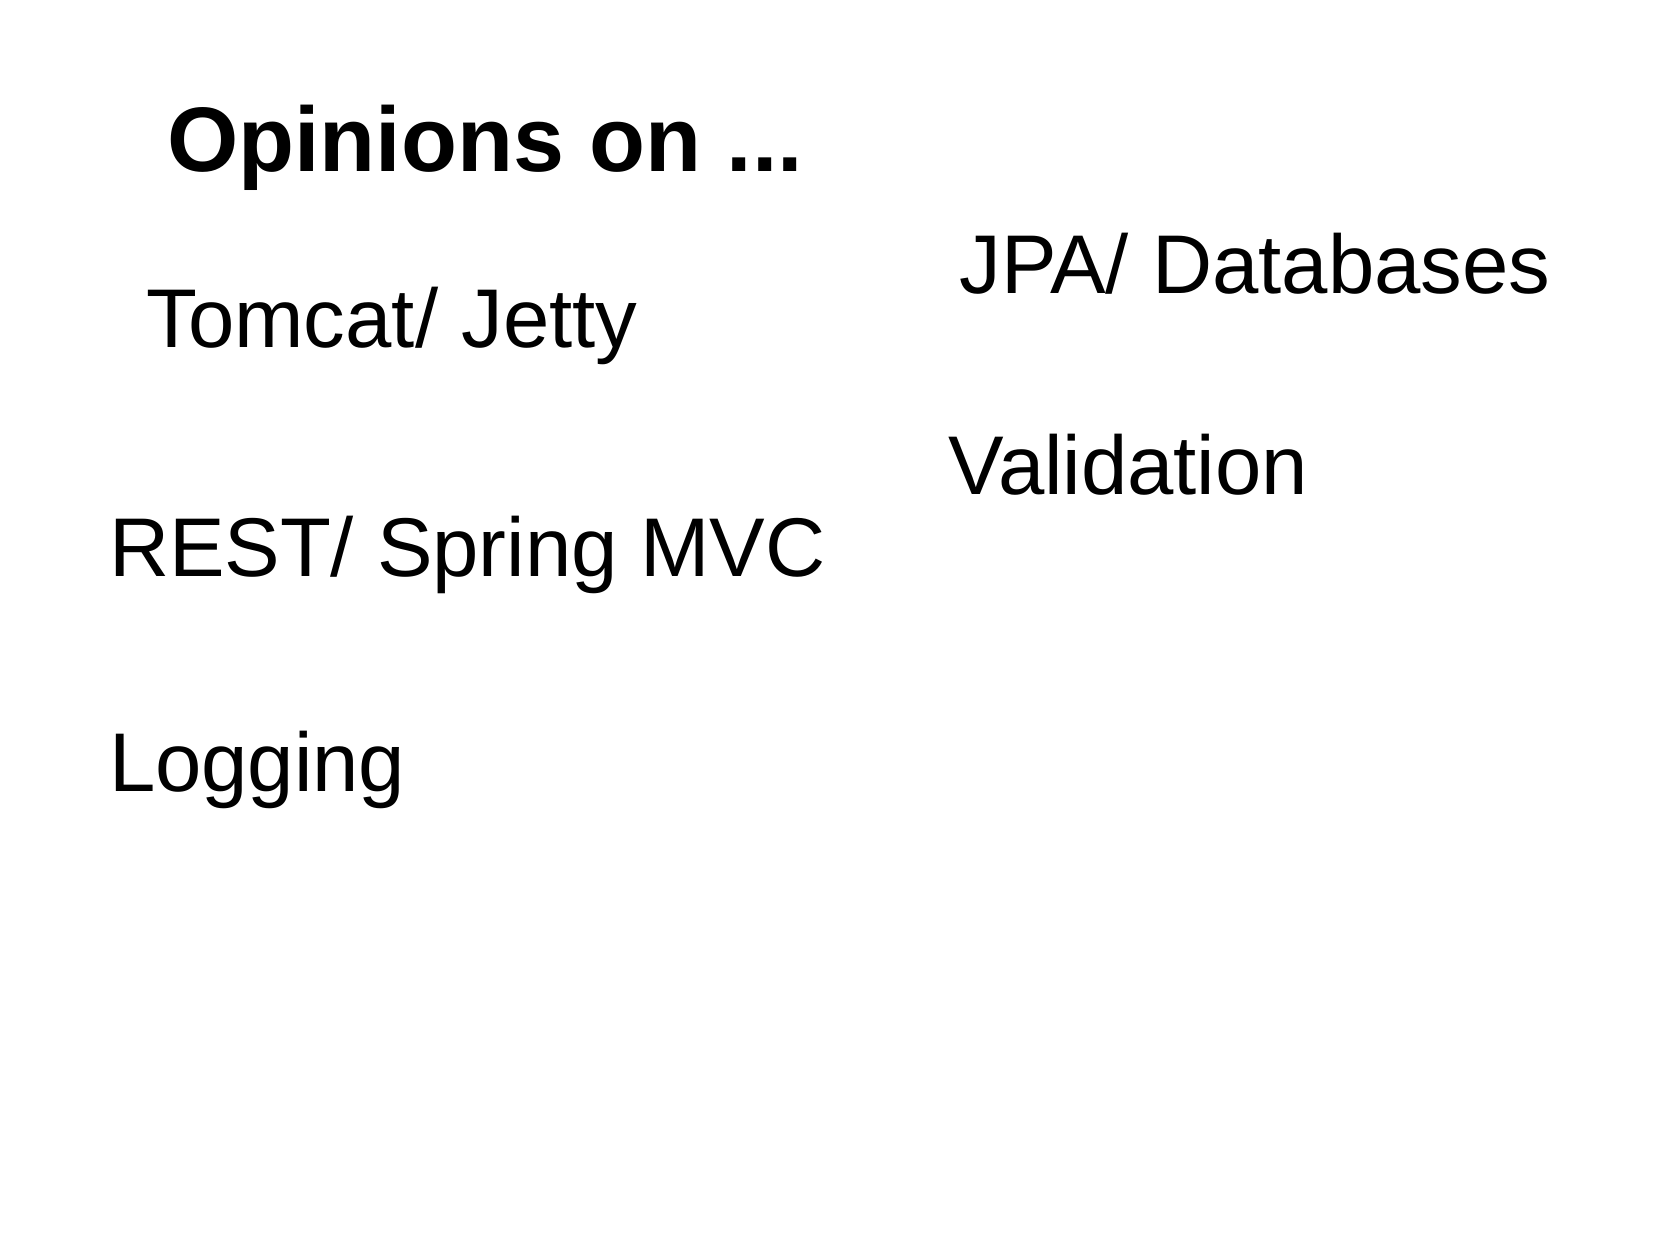

Opinions on ...
JPA/ Databases
Tomcat/ Jetty
Validation
REST/ Spring MVC
Logging